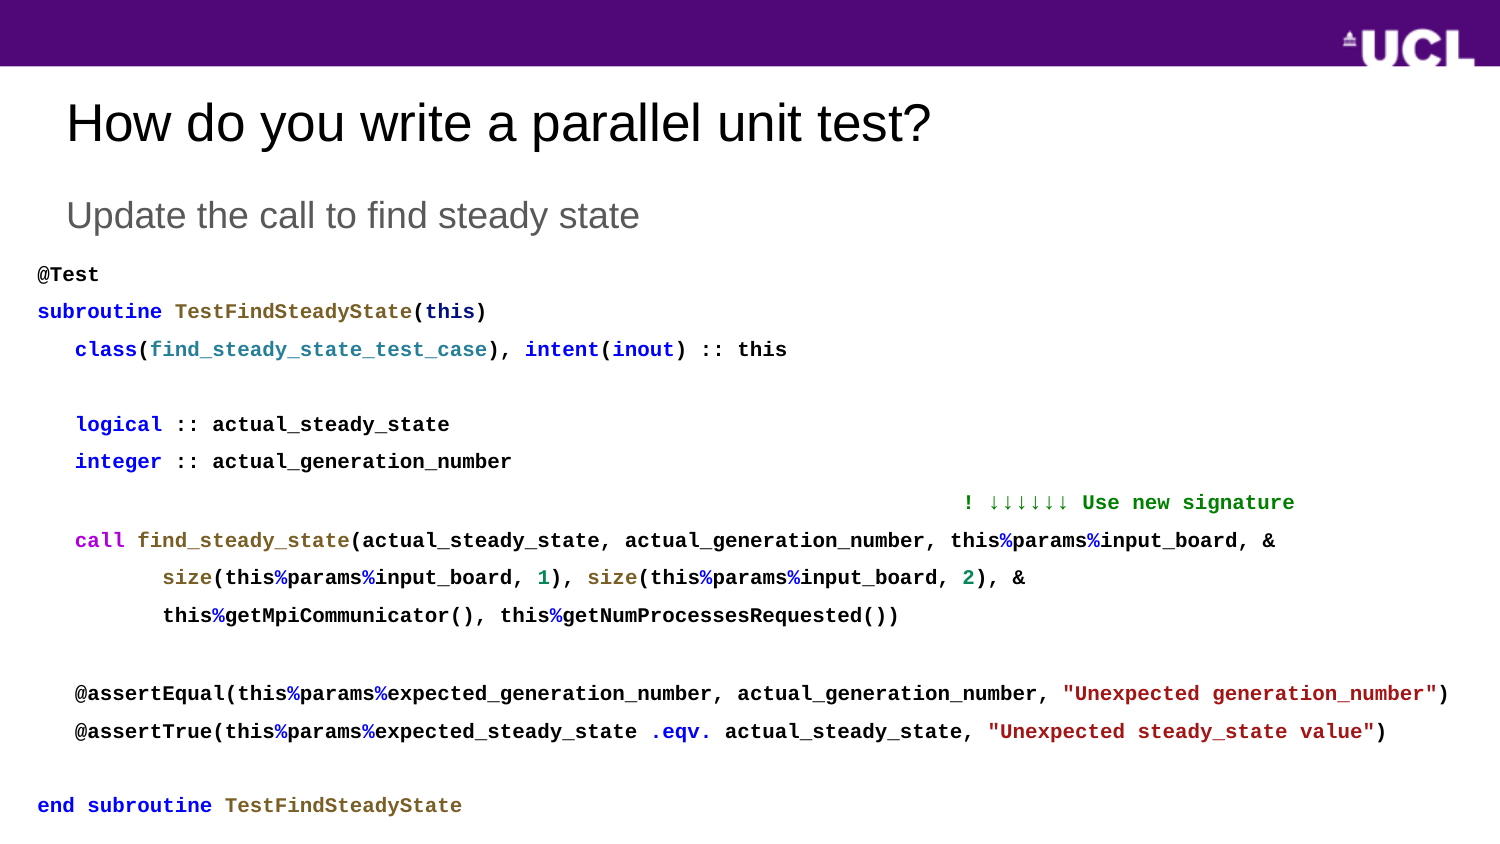

# How do you write a parallel unit test?
Update the call to find steady state
@Test
subroutine TestFindSteadyState(this)
 class(find_steady_state_test_case), intent(inout) :: this
 logical :: actual_steady_state
 integer :: actual_generation_number
 ! ↓↓↓↓↓↓ Use new signature
 call find_steady_state(actual_steady_state, actual_generation_number, this%params%input_board, &
 size(this%params%input_board, 1), size(this%params%input_board, 2), &
 this%getMpiCommunicator(), this%getNumProcessesRequested())
 @assertEqual(this%params%expected_generation_number, actual_generation_number, "Unexpected generation_number")
 @assertTrue(this%params%expected_steady_state .eqv. actual_steady_state, "Unexpected steady_state value")
end subroutine TestFindSteadyState